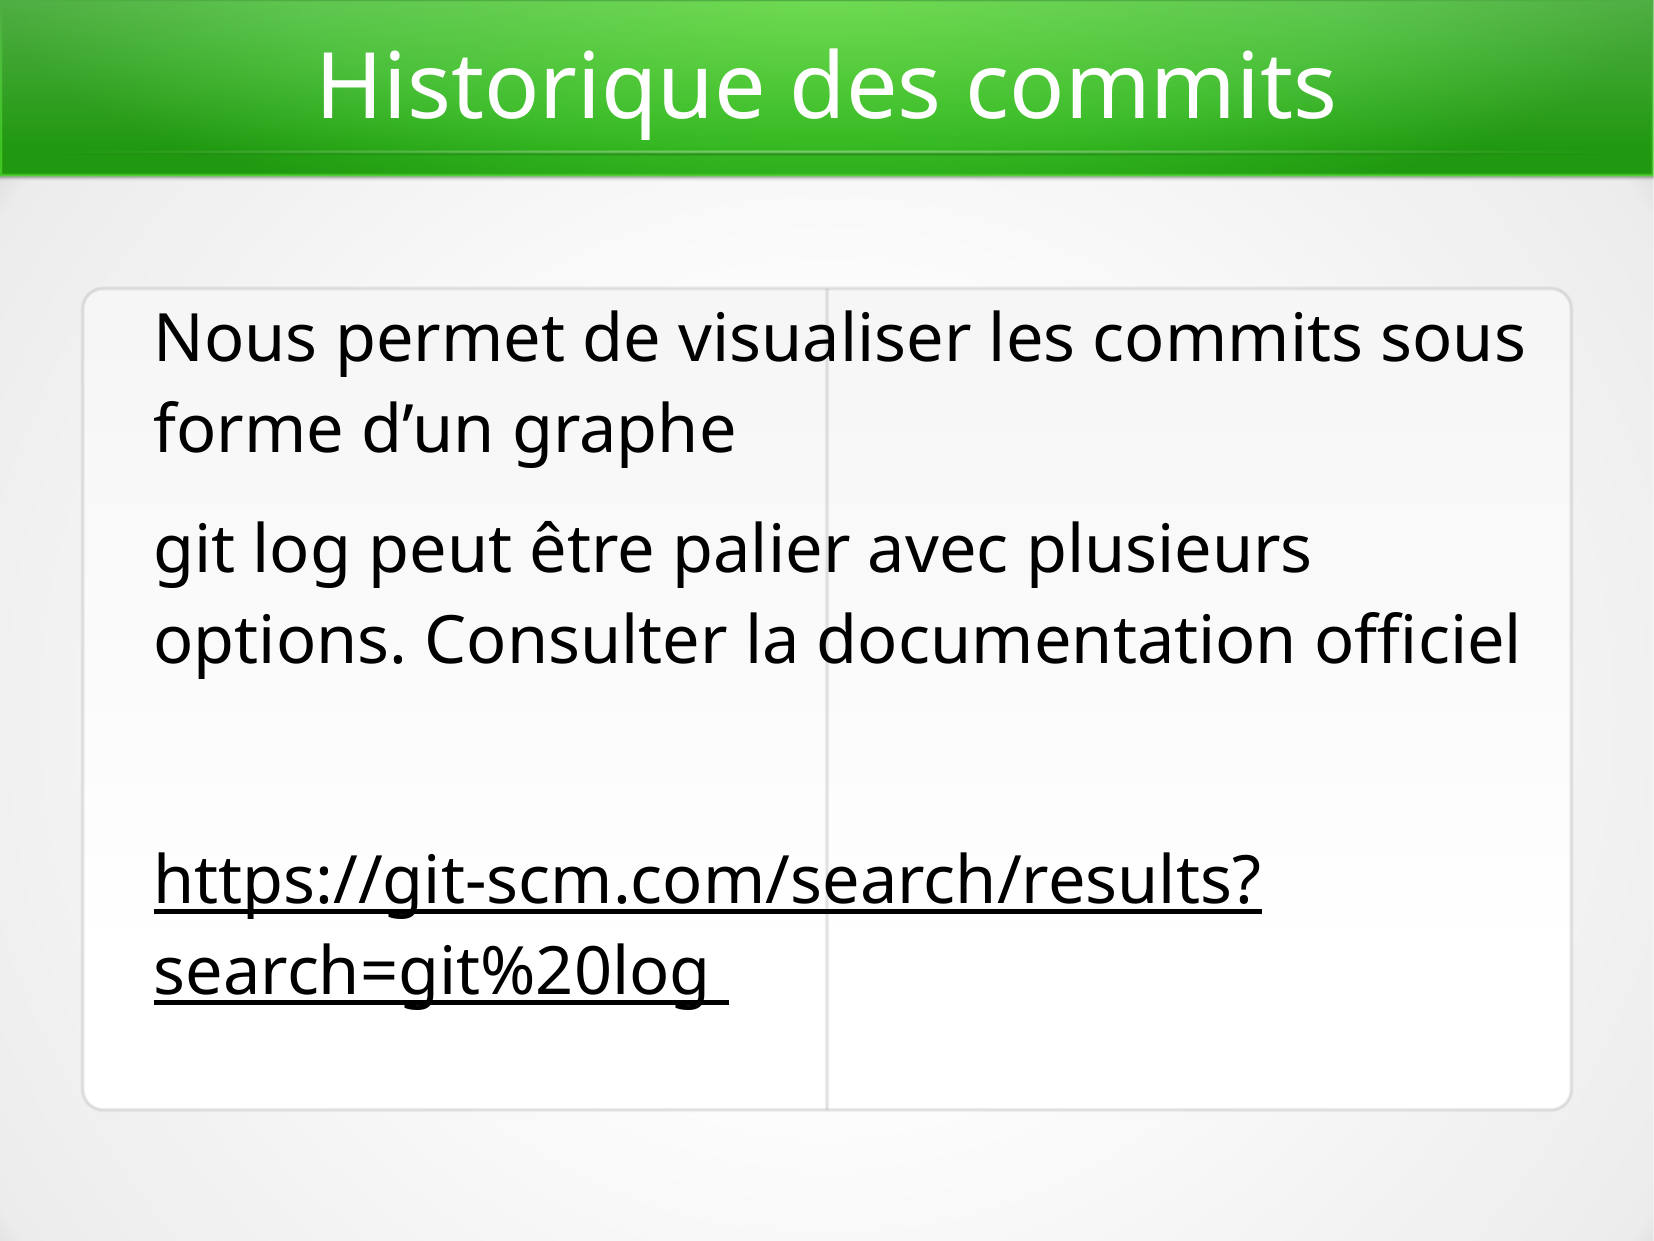

# Historique des commits
Nous permet de visualiser les commits sous forme d’un graphe
git log peut être palier avec plusieurs options. Consulter la documentation officiel
https://git-scm.com/search/results?search=git%20log